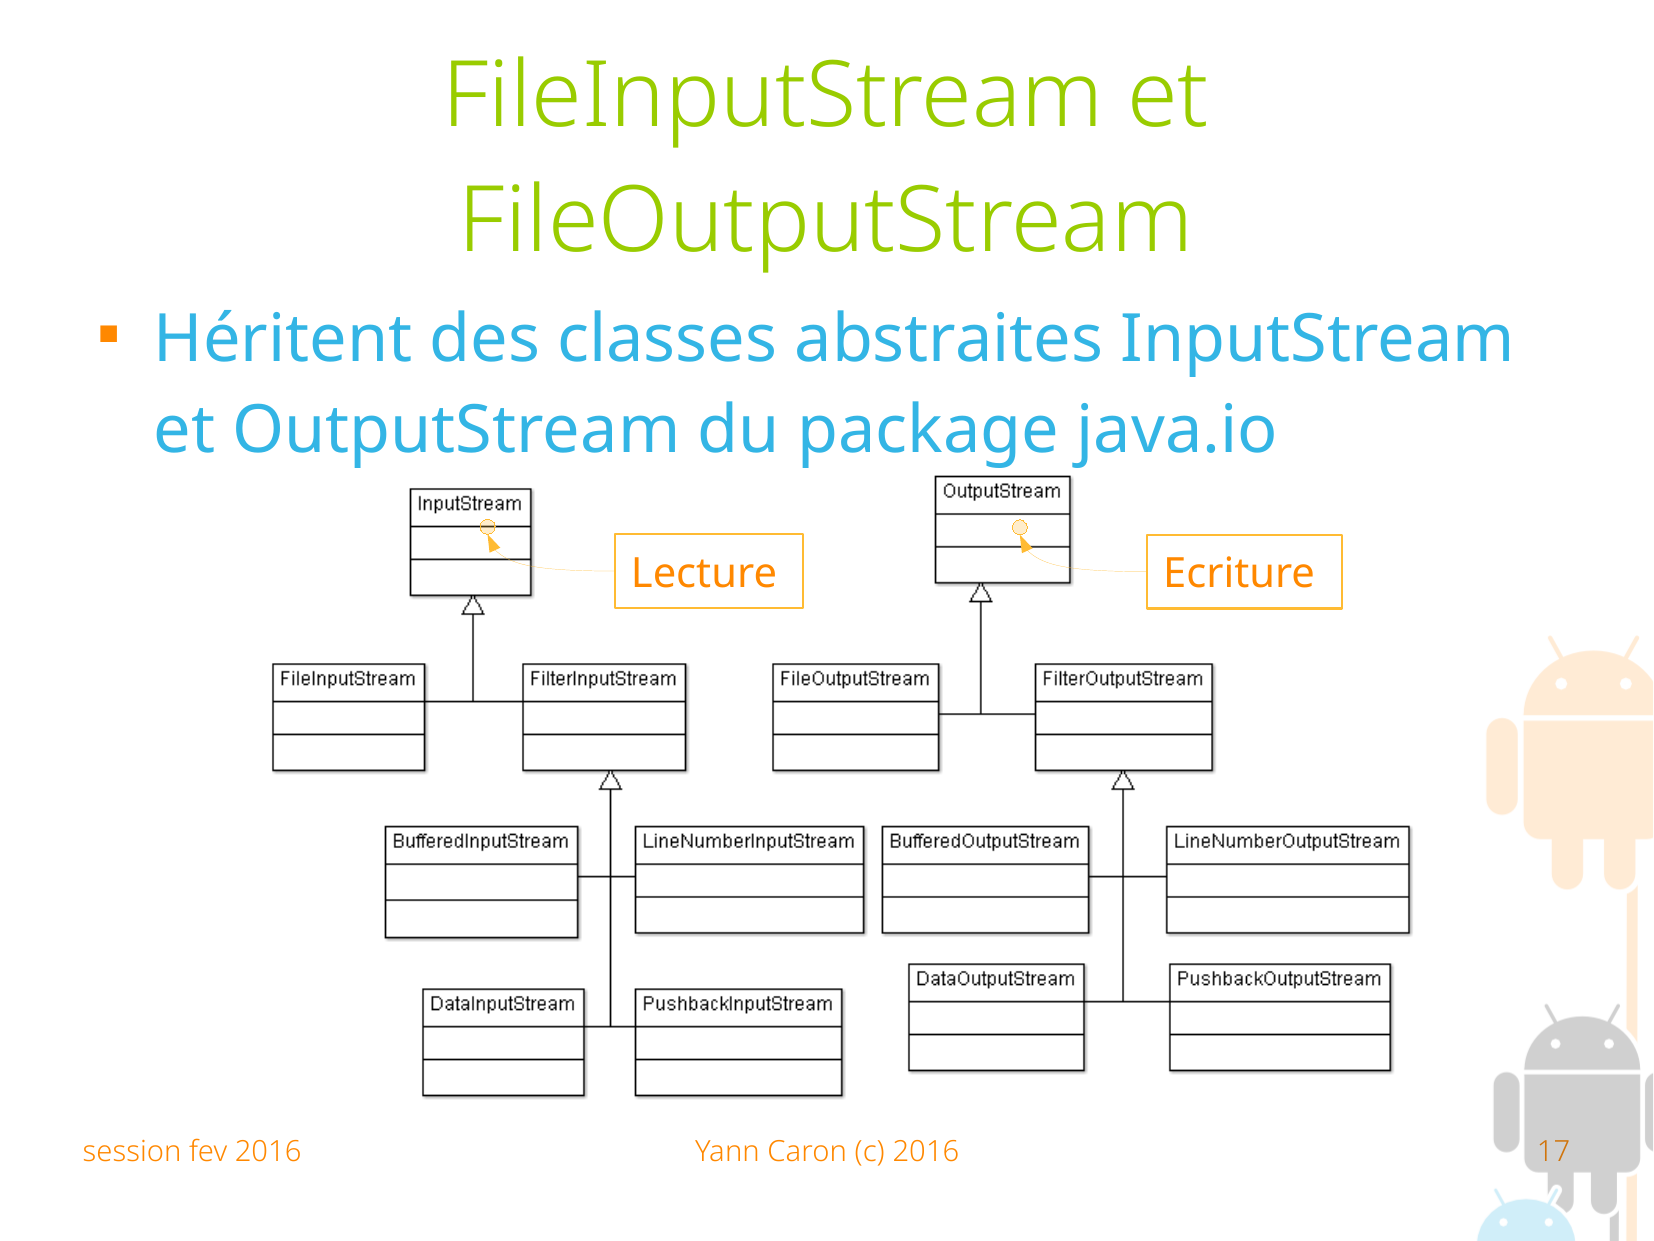

# FileInputStream et FileOutputStream
Héritent des classes abstraites InputStream et OutputStream du package java.io
Lecture
Ecriture
session fev 2016
Yann Caron (c) 2016
17